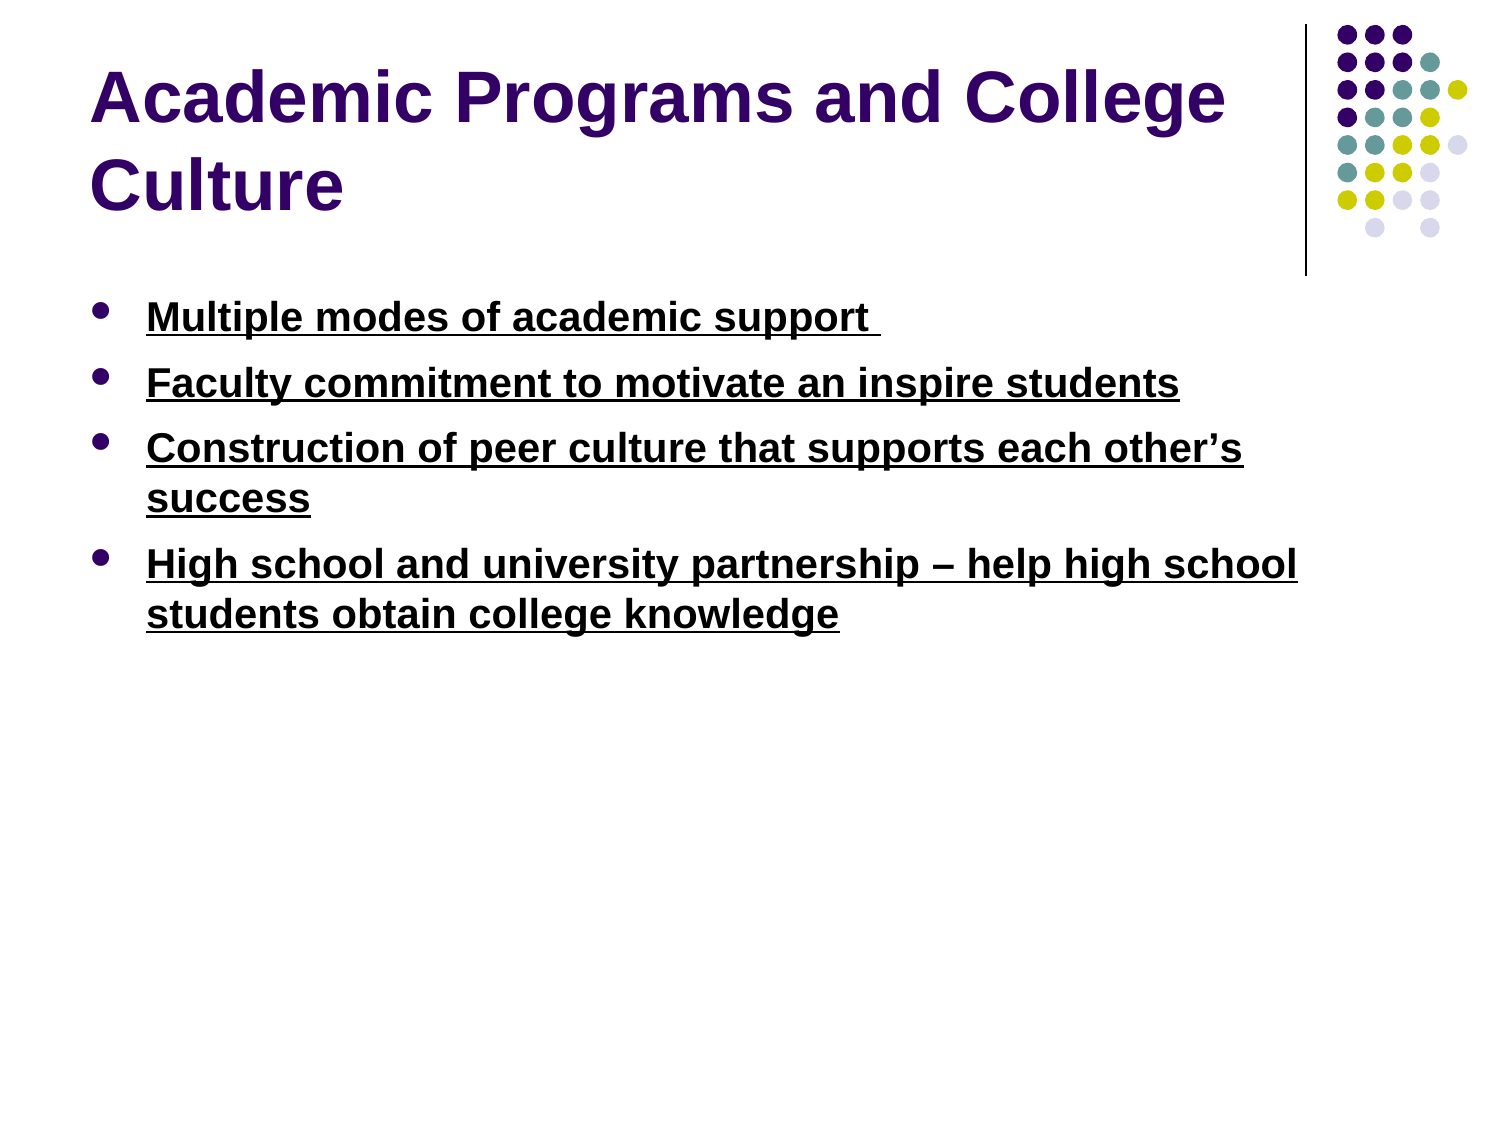

# Academic Programs and College Culture
Multiple modes of academic support
Faculty commitment to motivate an inspire students
Construction of peer culture that supports each other’s success
High school and university partnership – help high school students obtain college knowledge